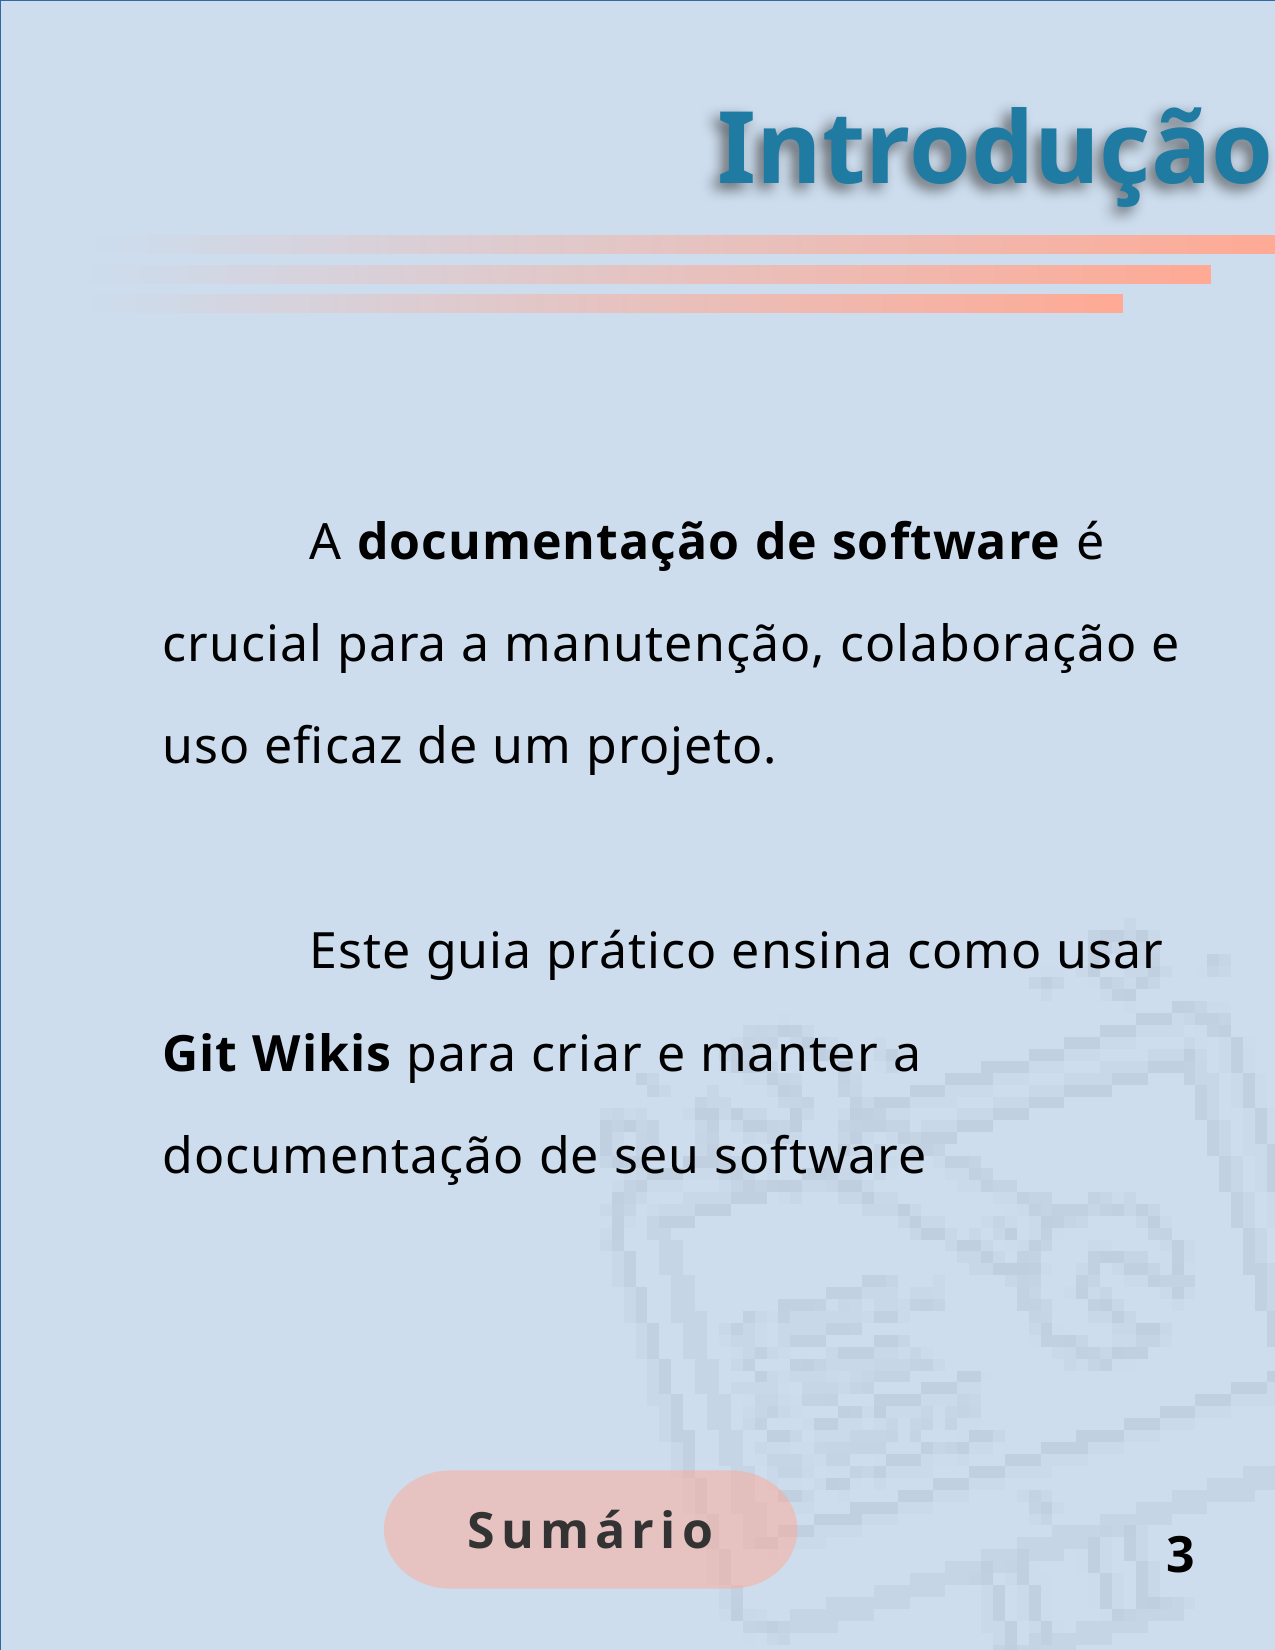

Introdução
A documentação de software é crucial para a manutenção, colaboração e uso eficaz de um projeto.
Este guia prático ensina como usar Git Wikis para criar e manter a documentação de seu software
Sumário
3